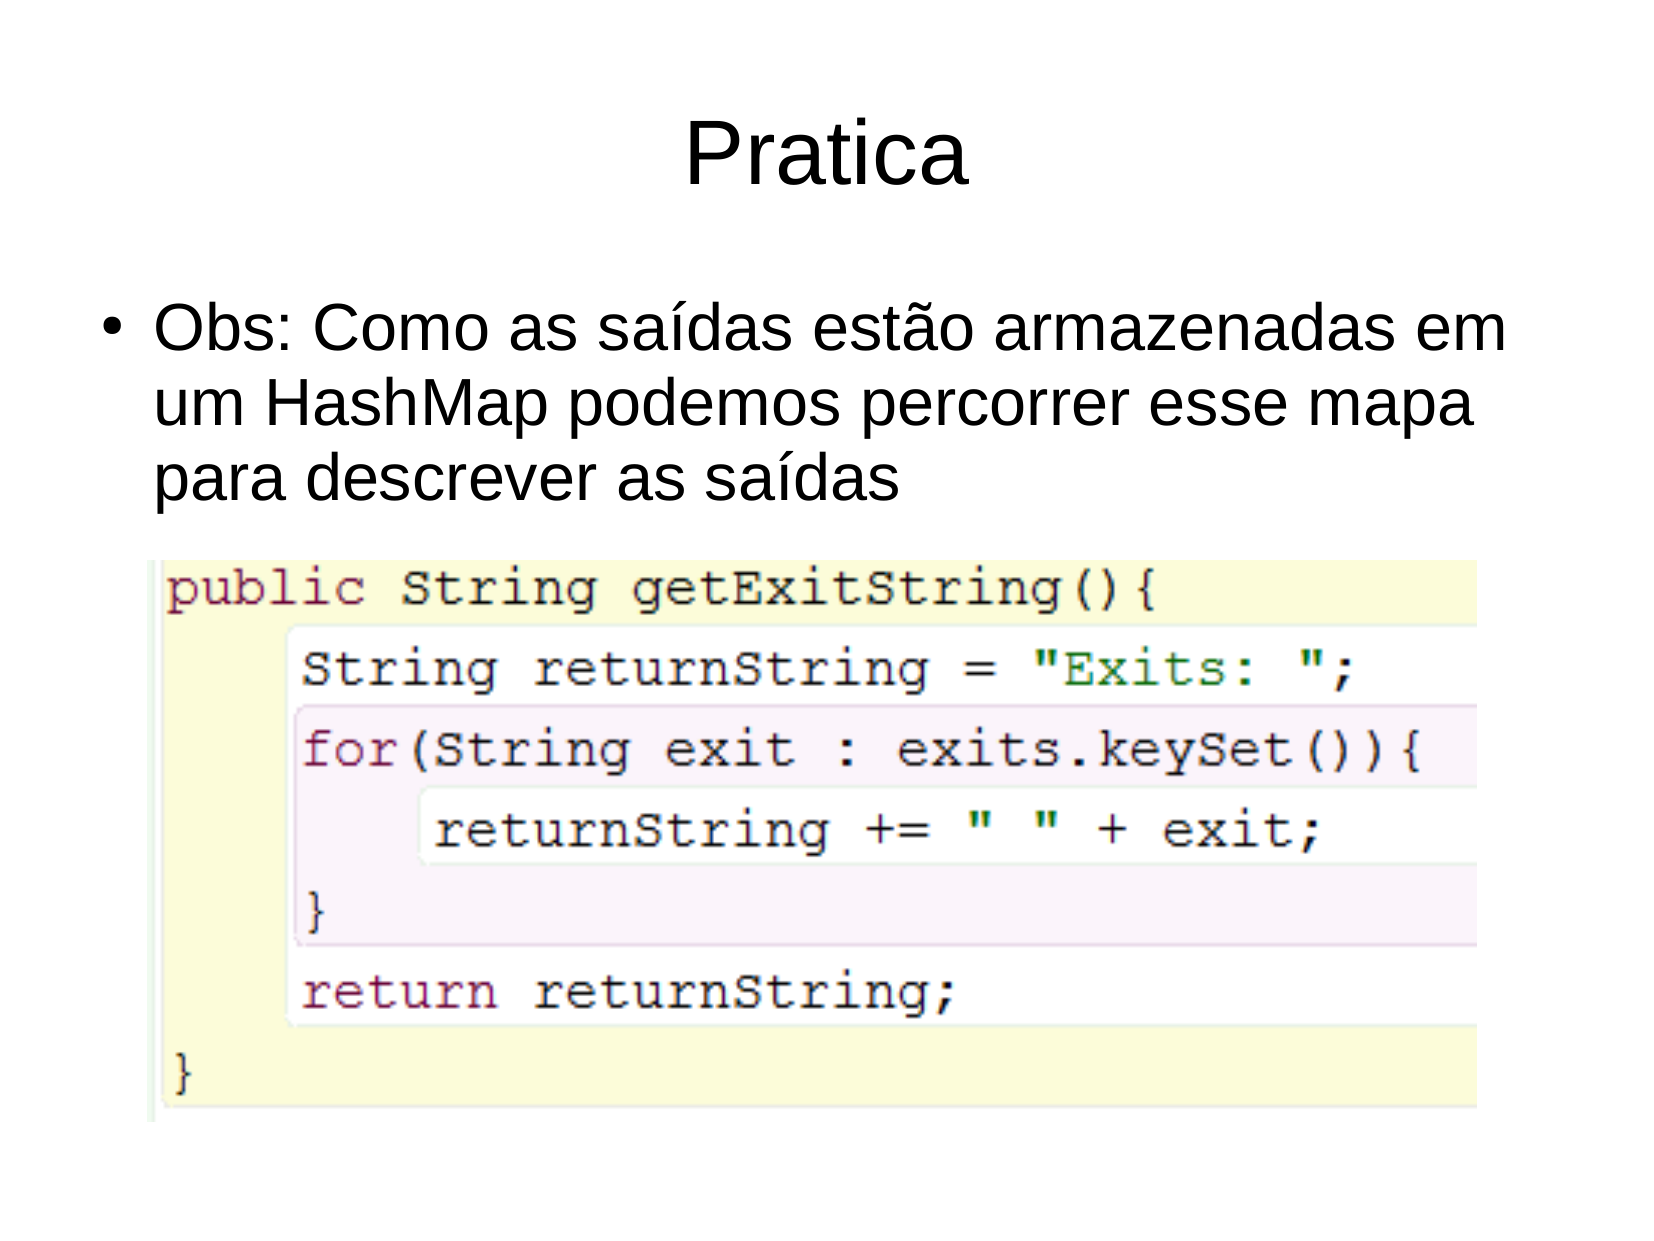

# Pratica
Obs: Como as saídas estão armazenadas em um HashMap podemos percorrer esse mapa para descrever as saídas